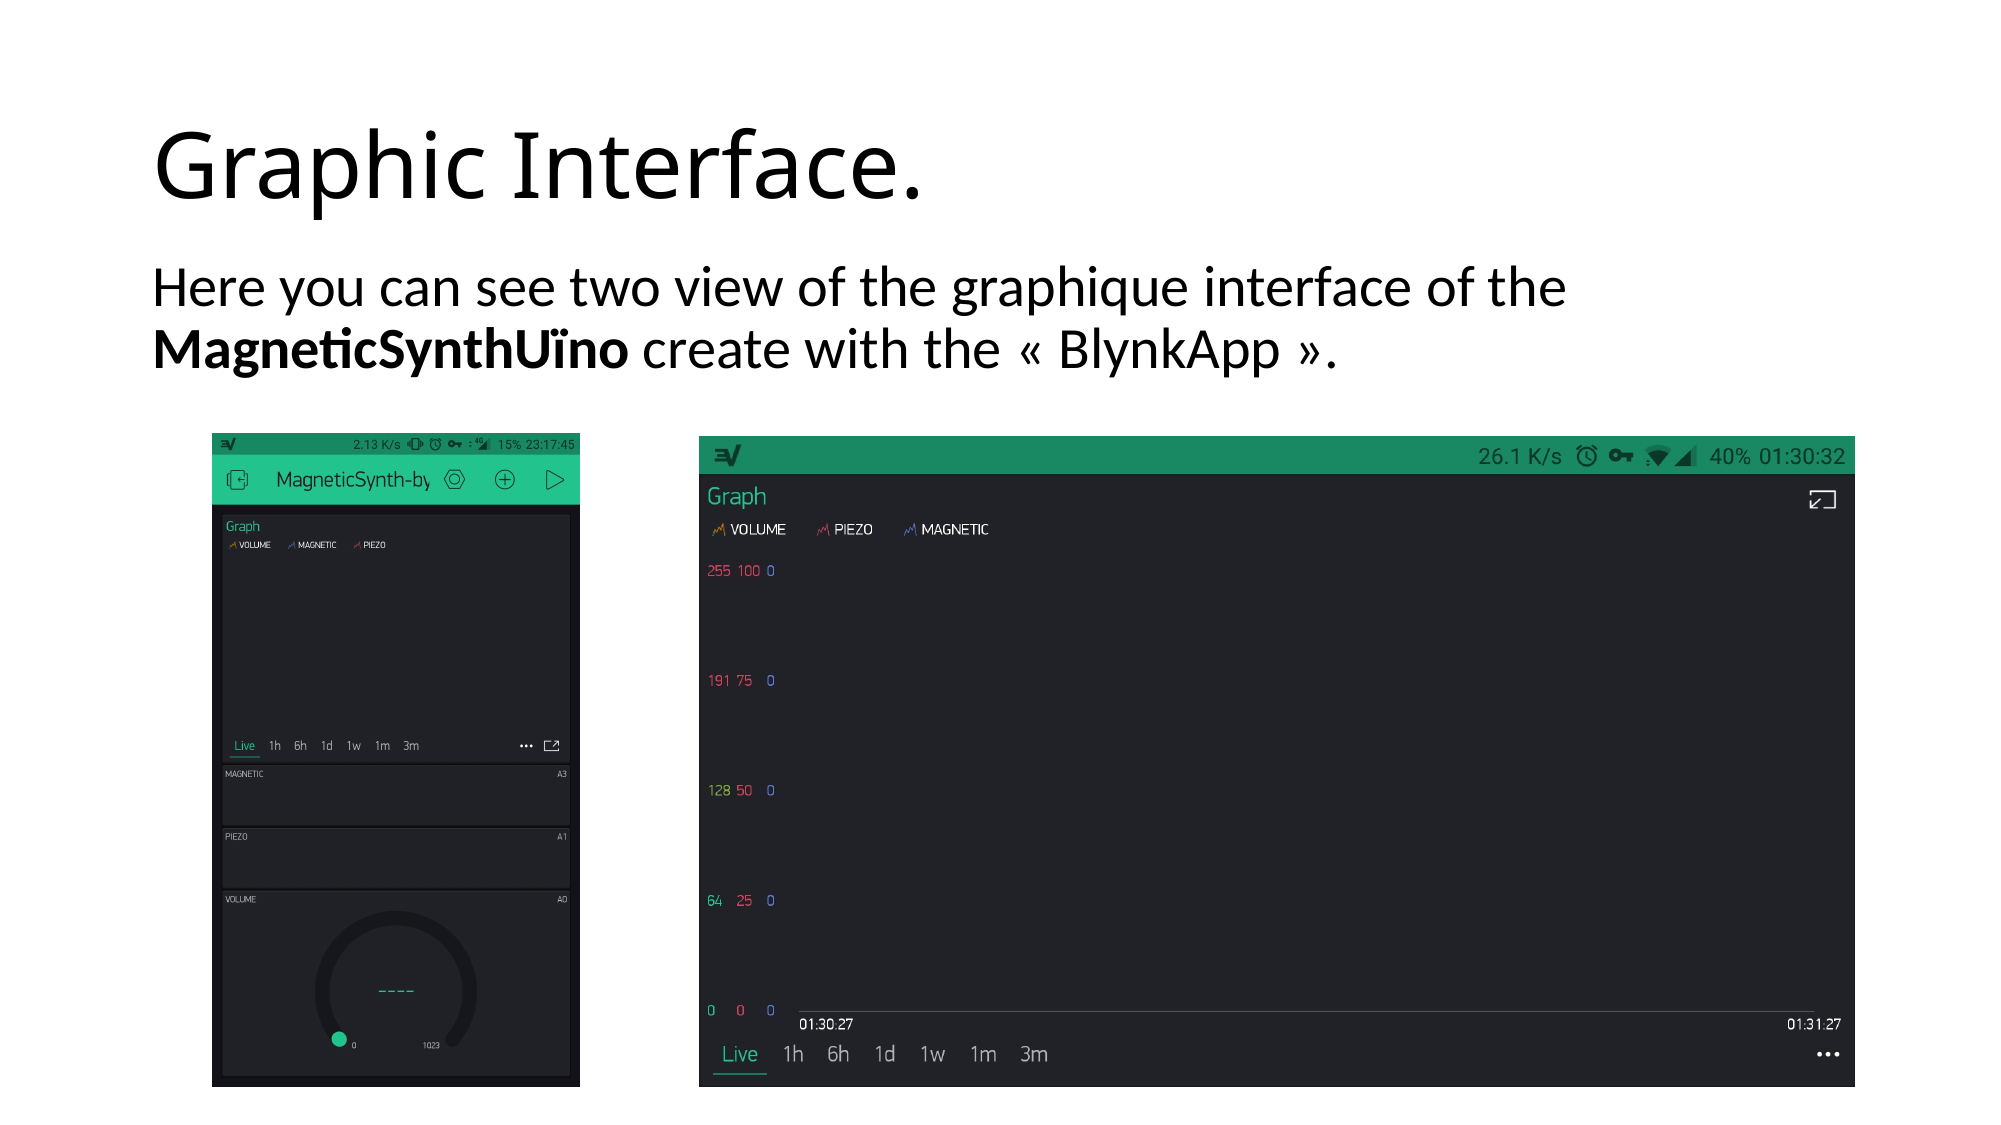

# Graphic Interface.
Here you can see two view of the graphique interface of the MagneticSynthUïno create with the « BlynkApp ».